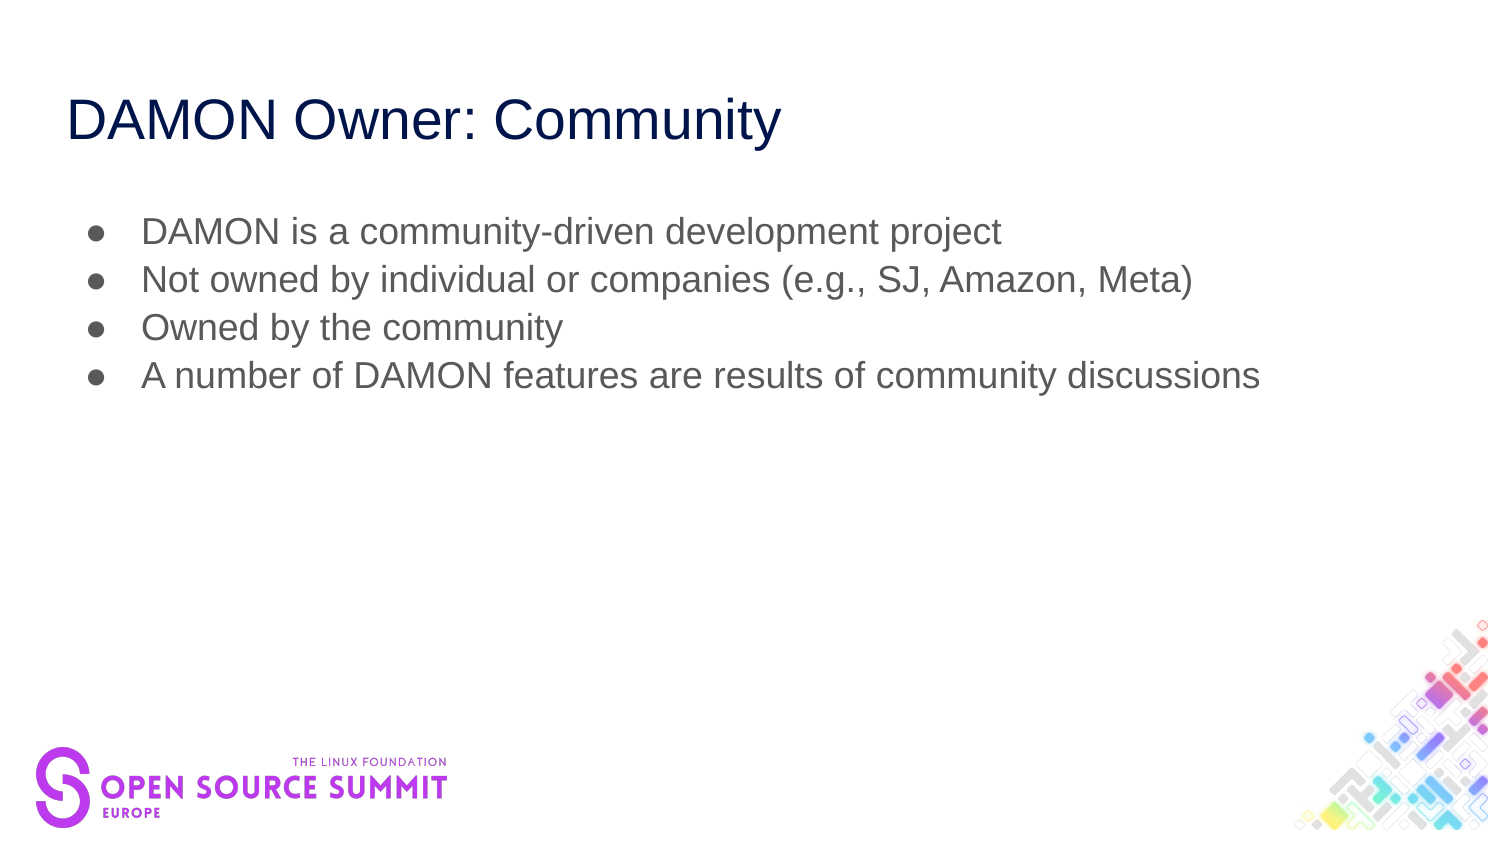

# DAMON Owner: Community
DAMON is a community-driven development project
Not owned by individual or companies (e.g., SJ, Amazon, Meta)
Owned by the community
A number of DAMON features are results of community discussions